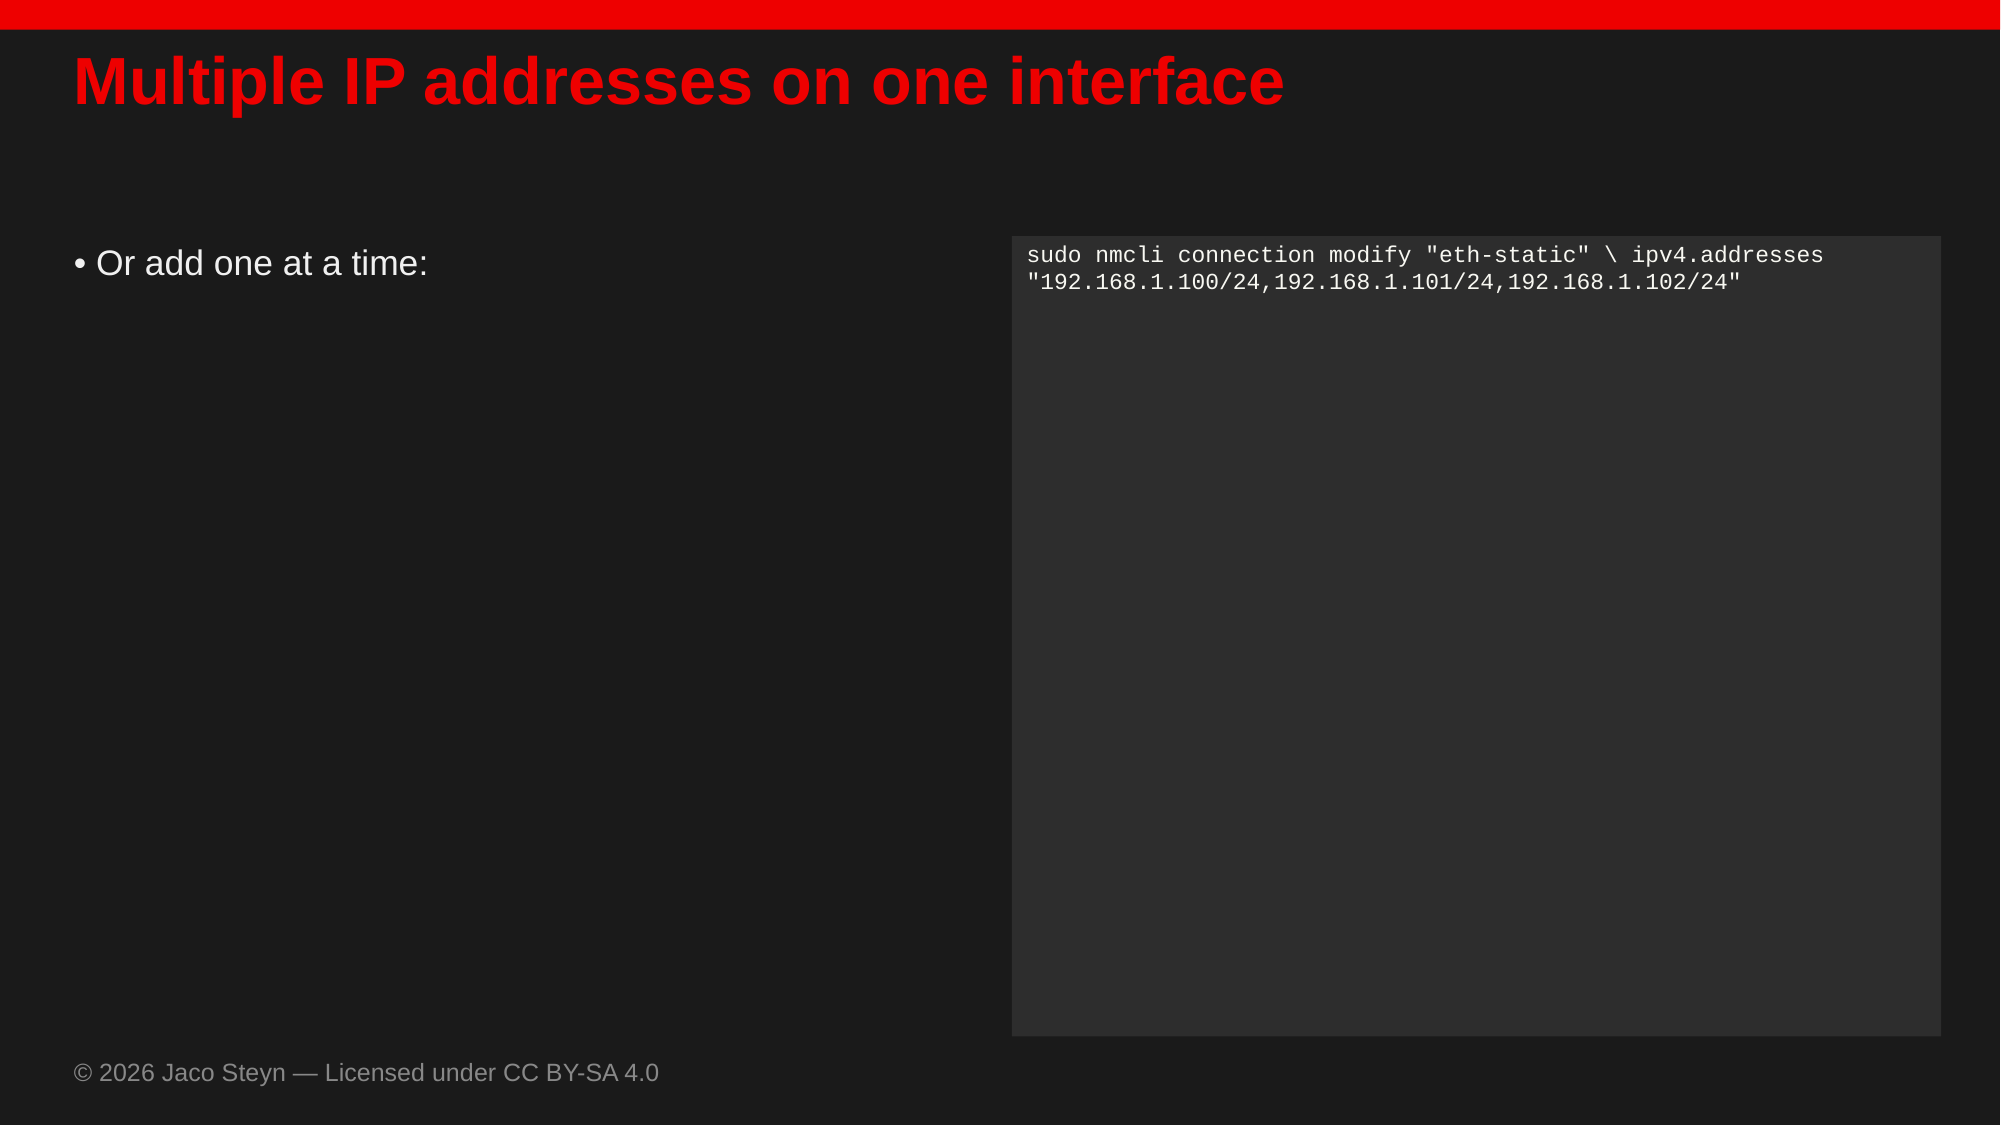

Multiple IP addresses on one interface
• Or add one at a time:
sudo nmcli connection modify "eth-static" \ ipv4.addresses "192.168.1.100/24,192.168.1.101/24,192.168.1.102/24"
© 2026 Jaco Steyn — Licensed under CC BY-SA 4.0